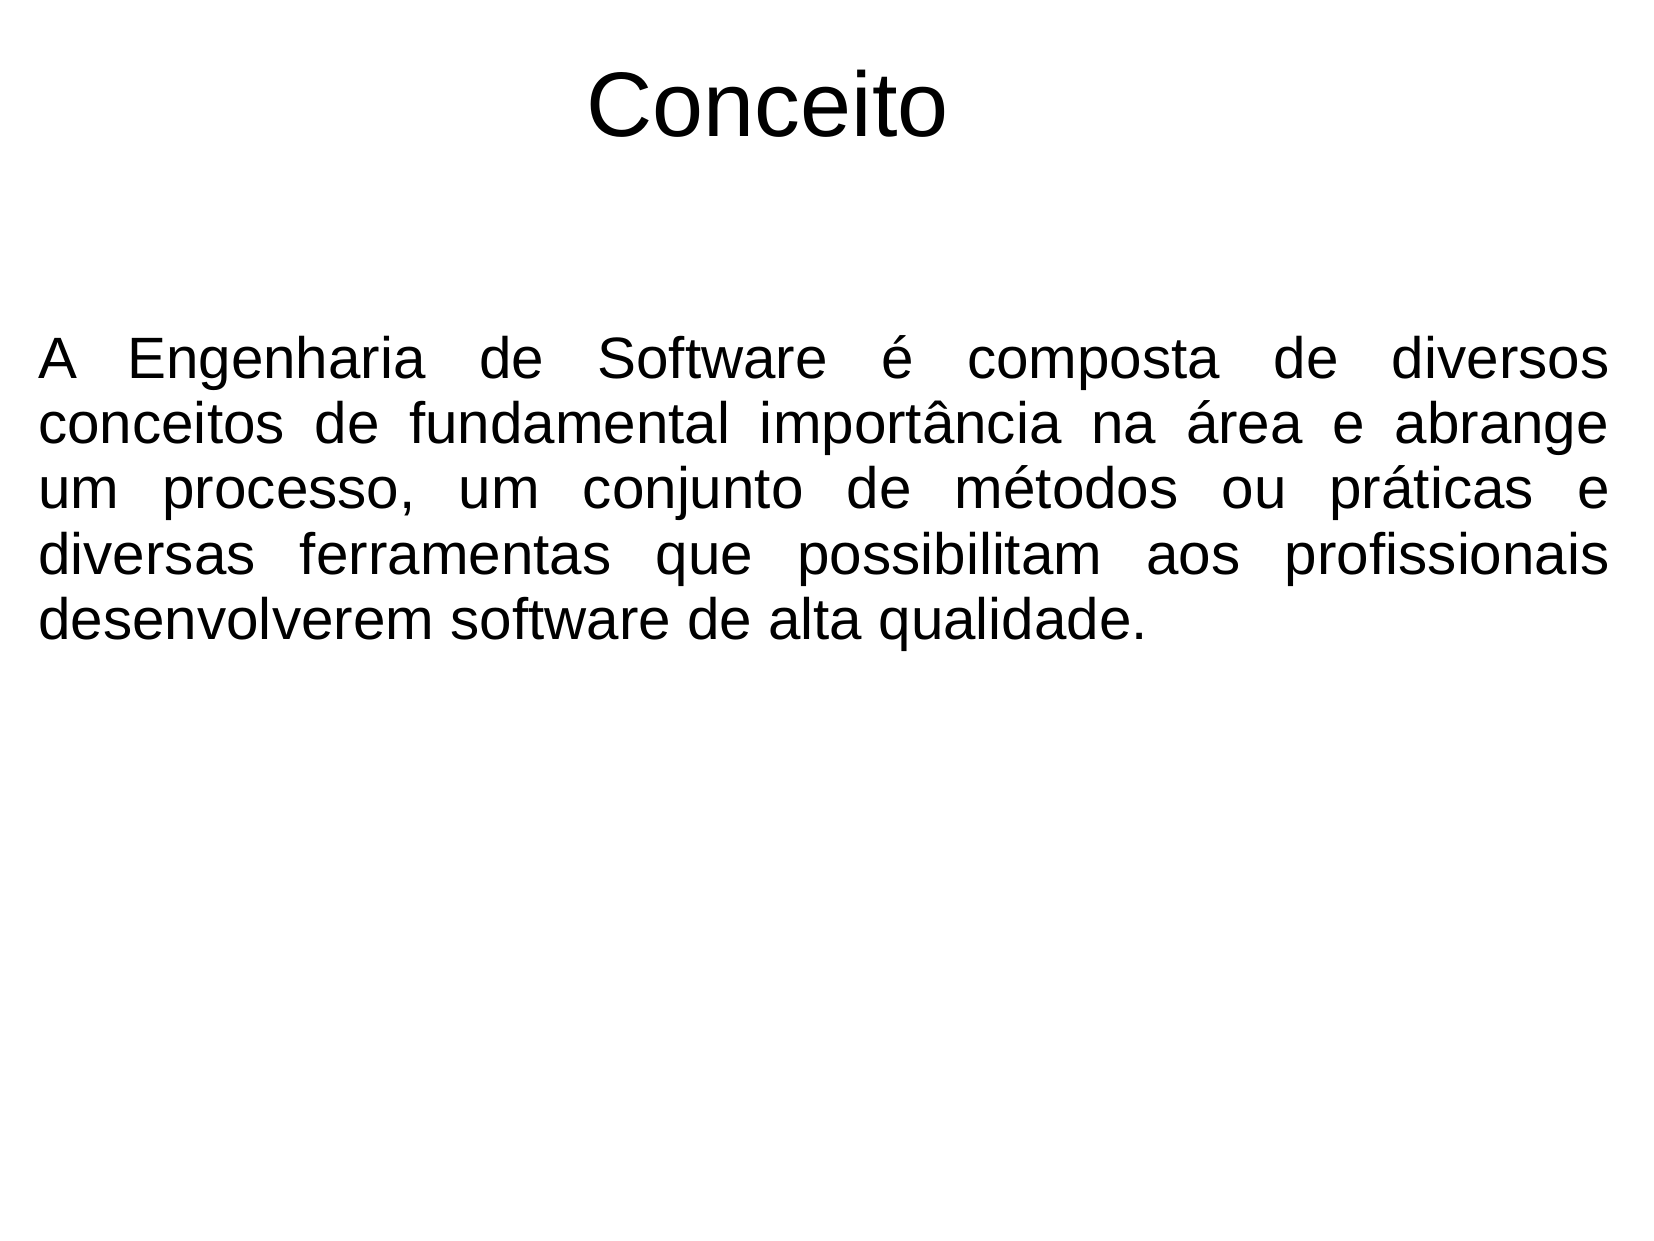

# Conceito
A Engenharia de Software é composta de diversos conceitos de fundamental importância na área e abrange um processo, um conjunto de métodos ou práticas e diversas ferramentas que possibilitam aos profissionais desenvolverem software de alta qualidade.